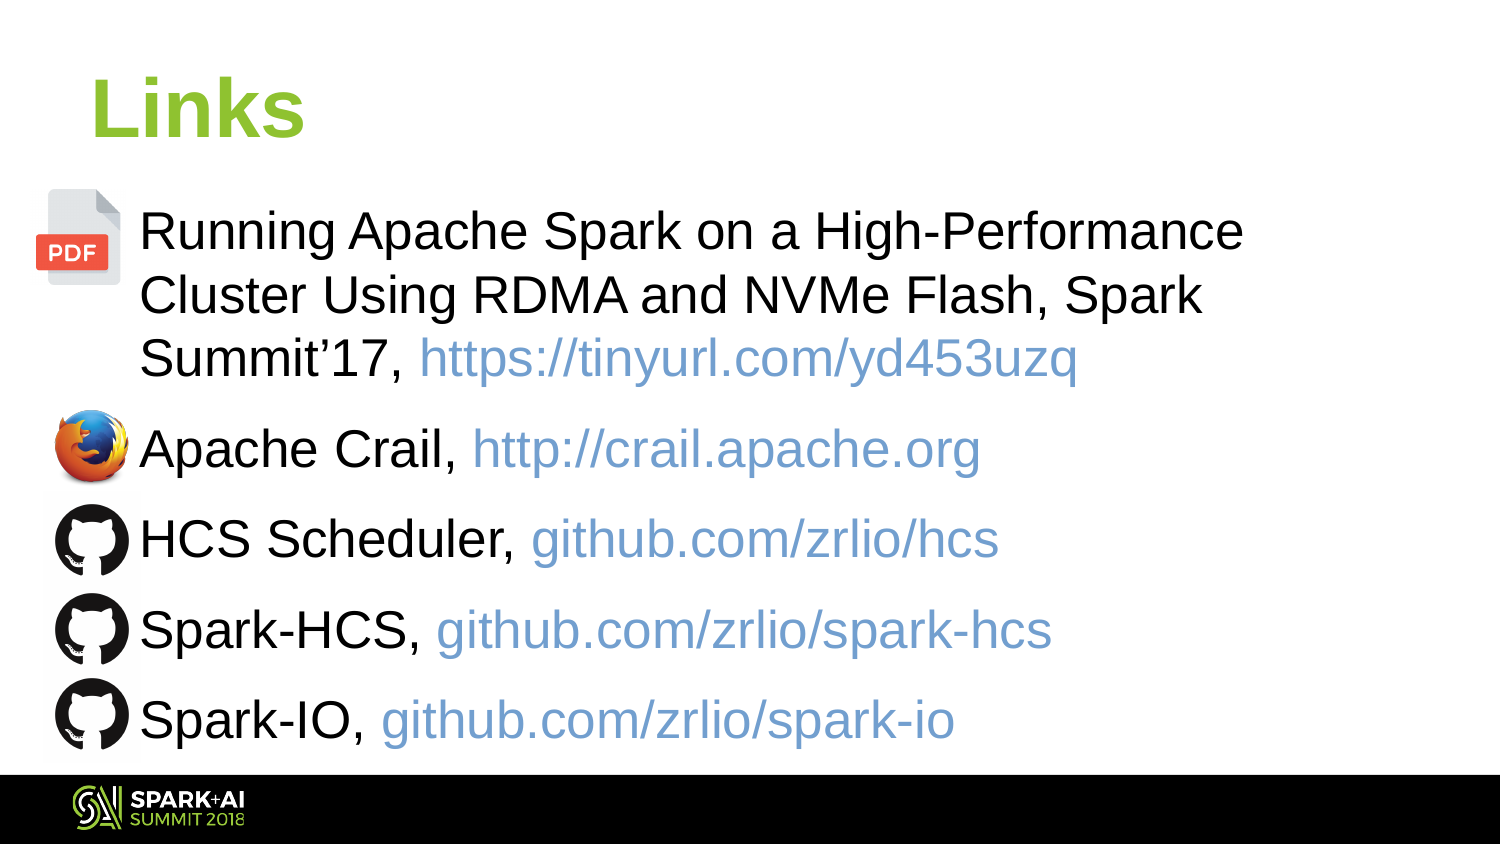

#
Links
put your #assignedhashtag here by setting the footer in view-header/footer
Running Apache Spark on a High-Performance Cluster Using RDMA and NVMe Flash, Spark Summit’17, https://tinyurl.com/yd453uzq
Apache Crail, http://crail.apache.org
HCS Scheduler, github.com/zrlio/hcs
Spark-HCS, github.com/zrlio/spark-hcs
Spark-IO, github.com/zrlio/spark-io